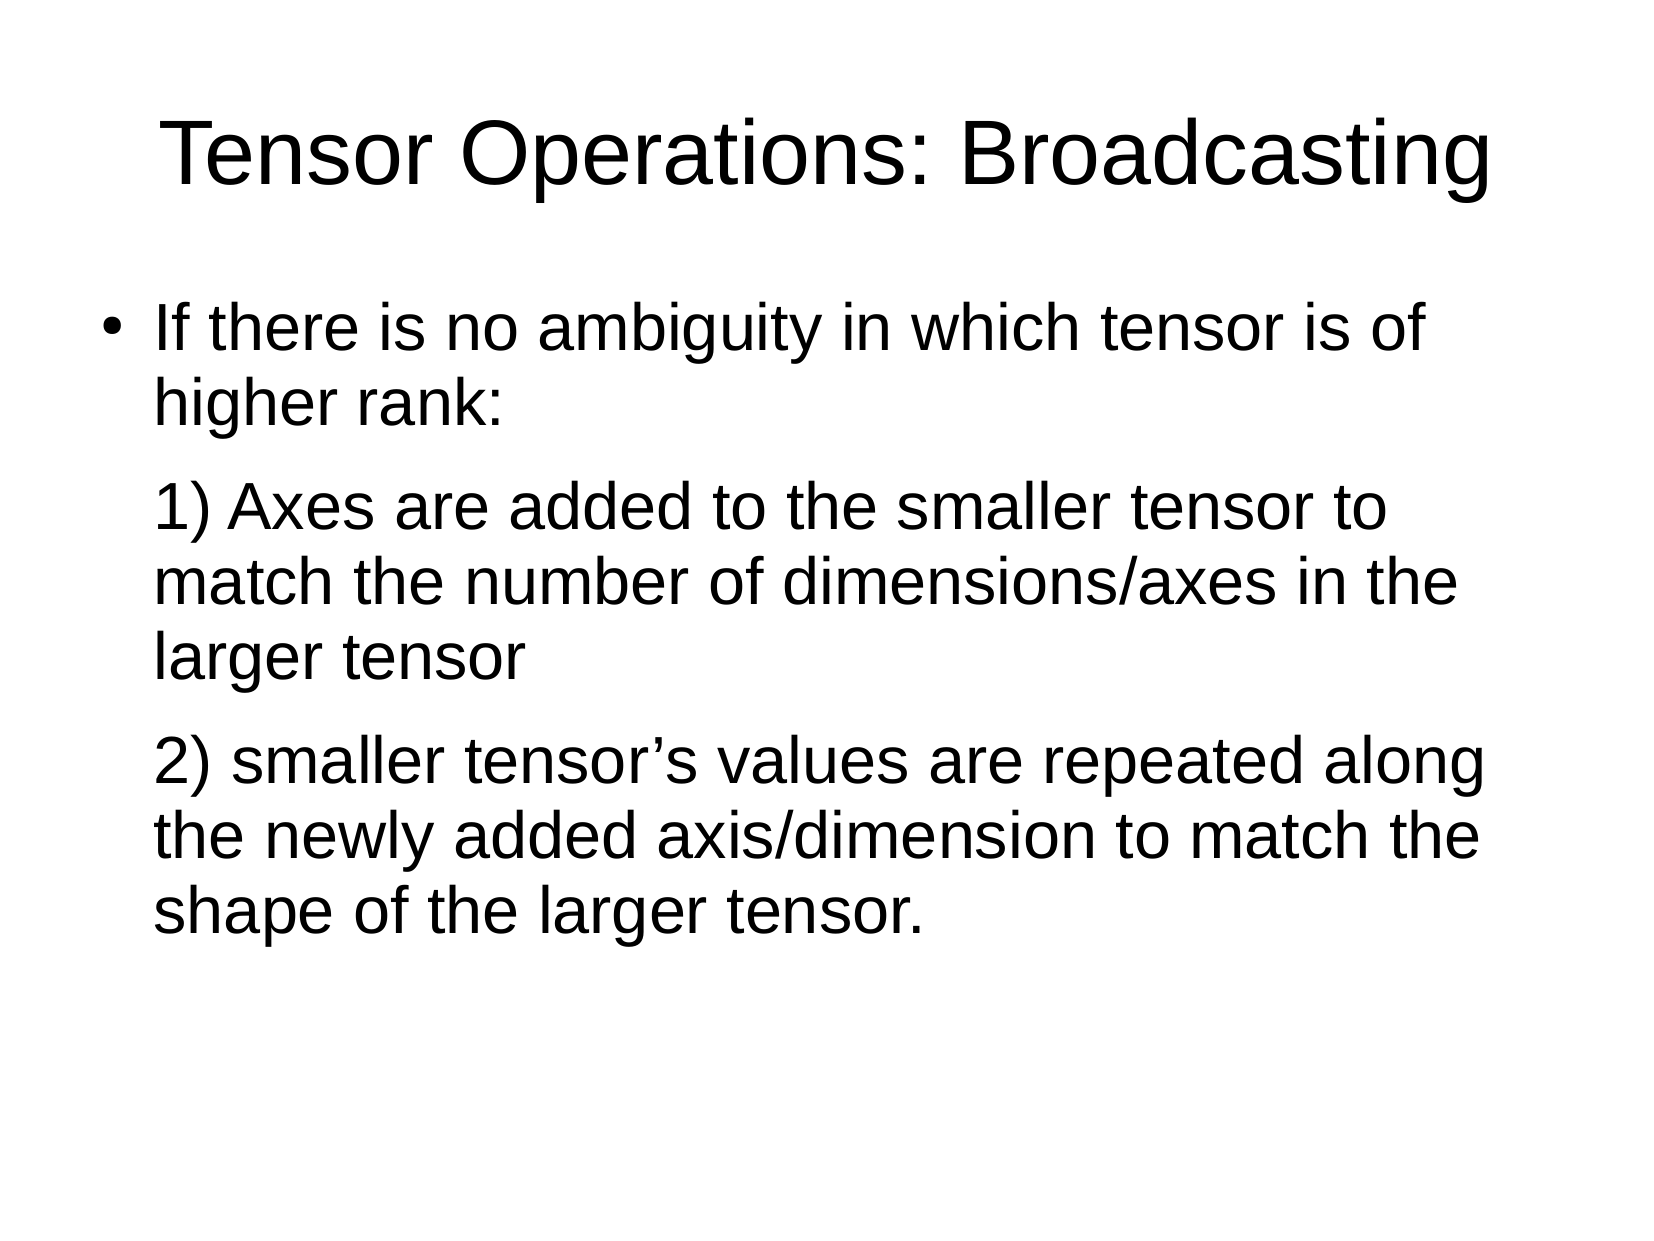

# Tensor Operations: Broadcasting
If there is no ambiguity in which tensor is of higher rank:
1) Axes are added to the smaller tensor to match the number of dimensions/axes in the larger tensor
2) smaller tensor’s values are repeated along the newly added axis/dimension to match the shape of the larger tensor.